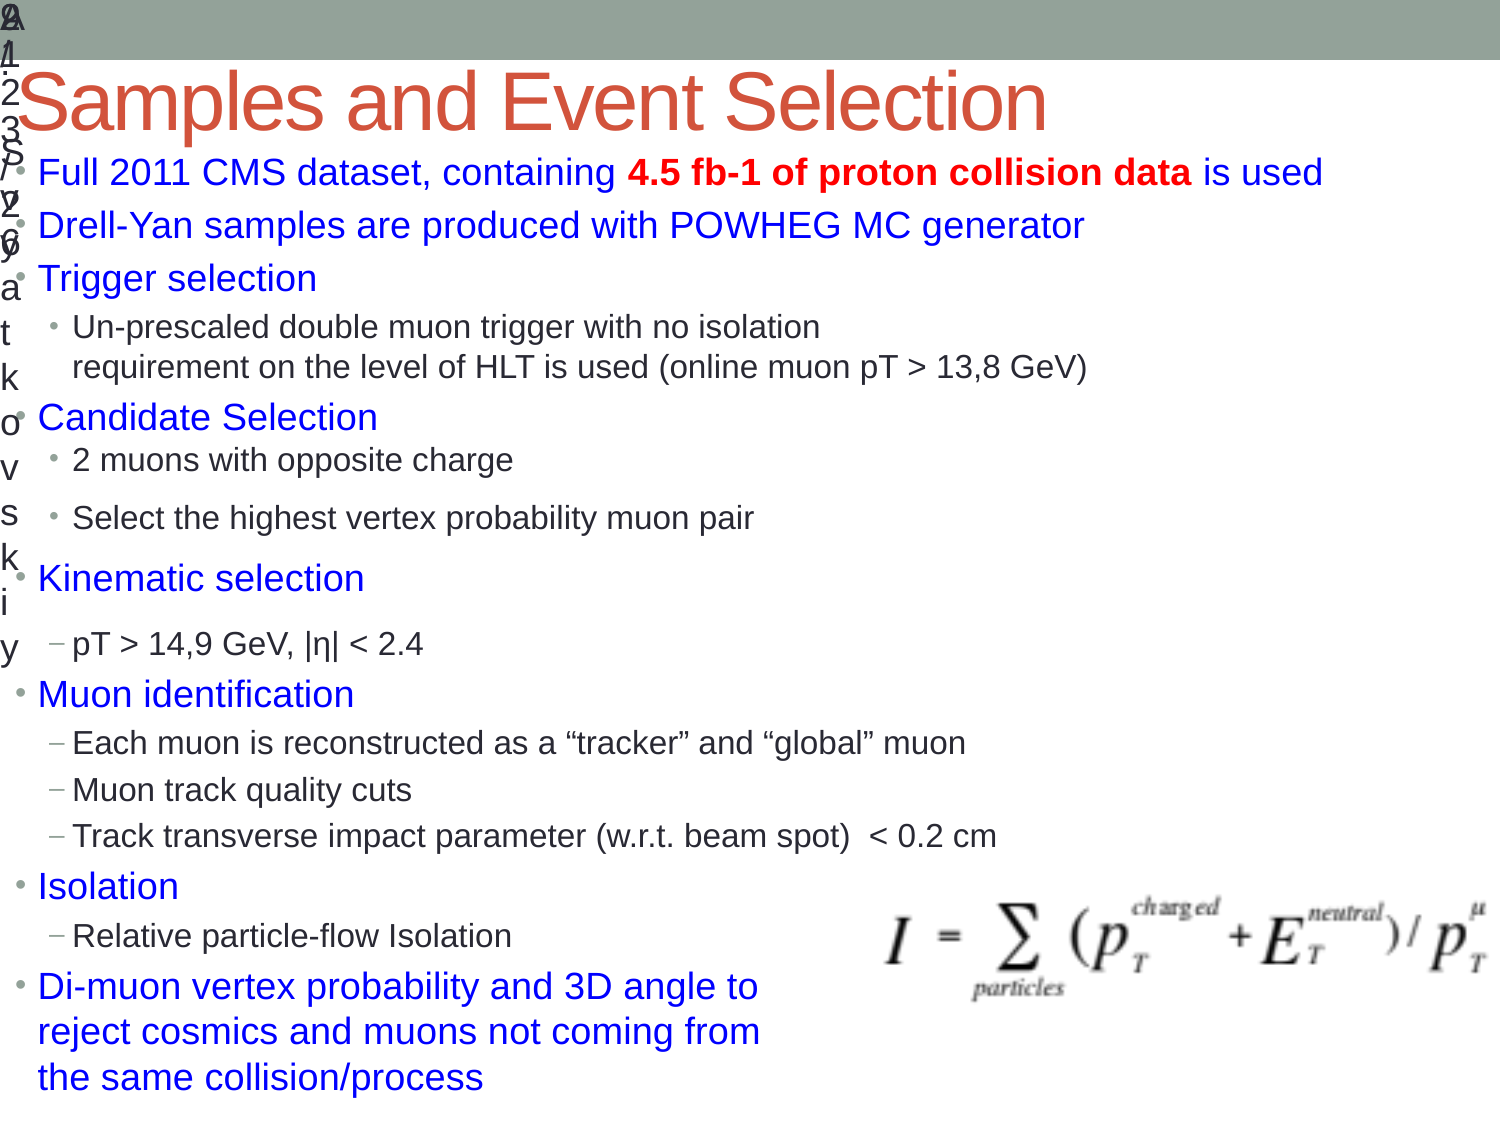

A. Svyatkovskiy
# Samples and Event Selection
Full 2011 CMS dataset, containing 4.5 fb-1 of proton collision data is used
Drell-Yan samples are produced with POWHEG MC generator
Trigger selection
Un-prescaled double muon trigger with no isolation
requirement on the level of HLT is used (online muon pT > 13,8 GeV)
Candidate Selection
2 muons with opposite charge
Select the highest vertex probability muon pair
Kinematic selection
pT > 14,9 GeV, |η| < 2.4
Muon identification
Each muon is reconstructed as a “tracker” and “global” muon
Muon track quality cuts
Track transverse impact parameter (w.r.t. beam spot) < 0.2 cm
Isolation
Relative particle-flow Isolation
Di-muon vertex probability and 3D angle to
reject cosmics and muons not coming from
the same collision/process